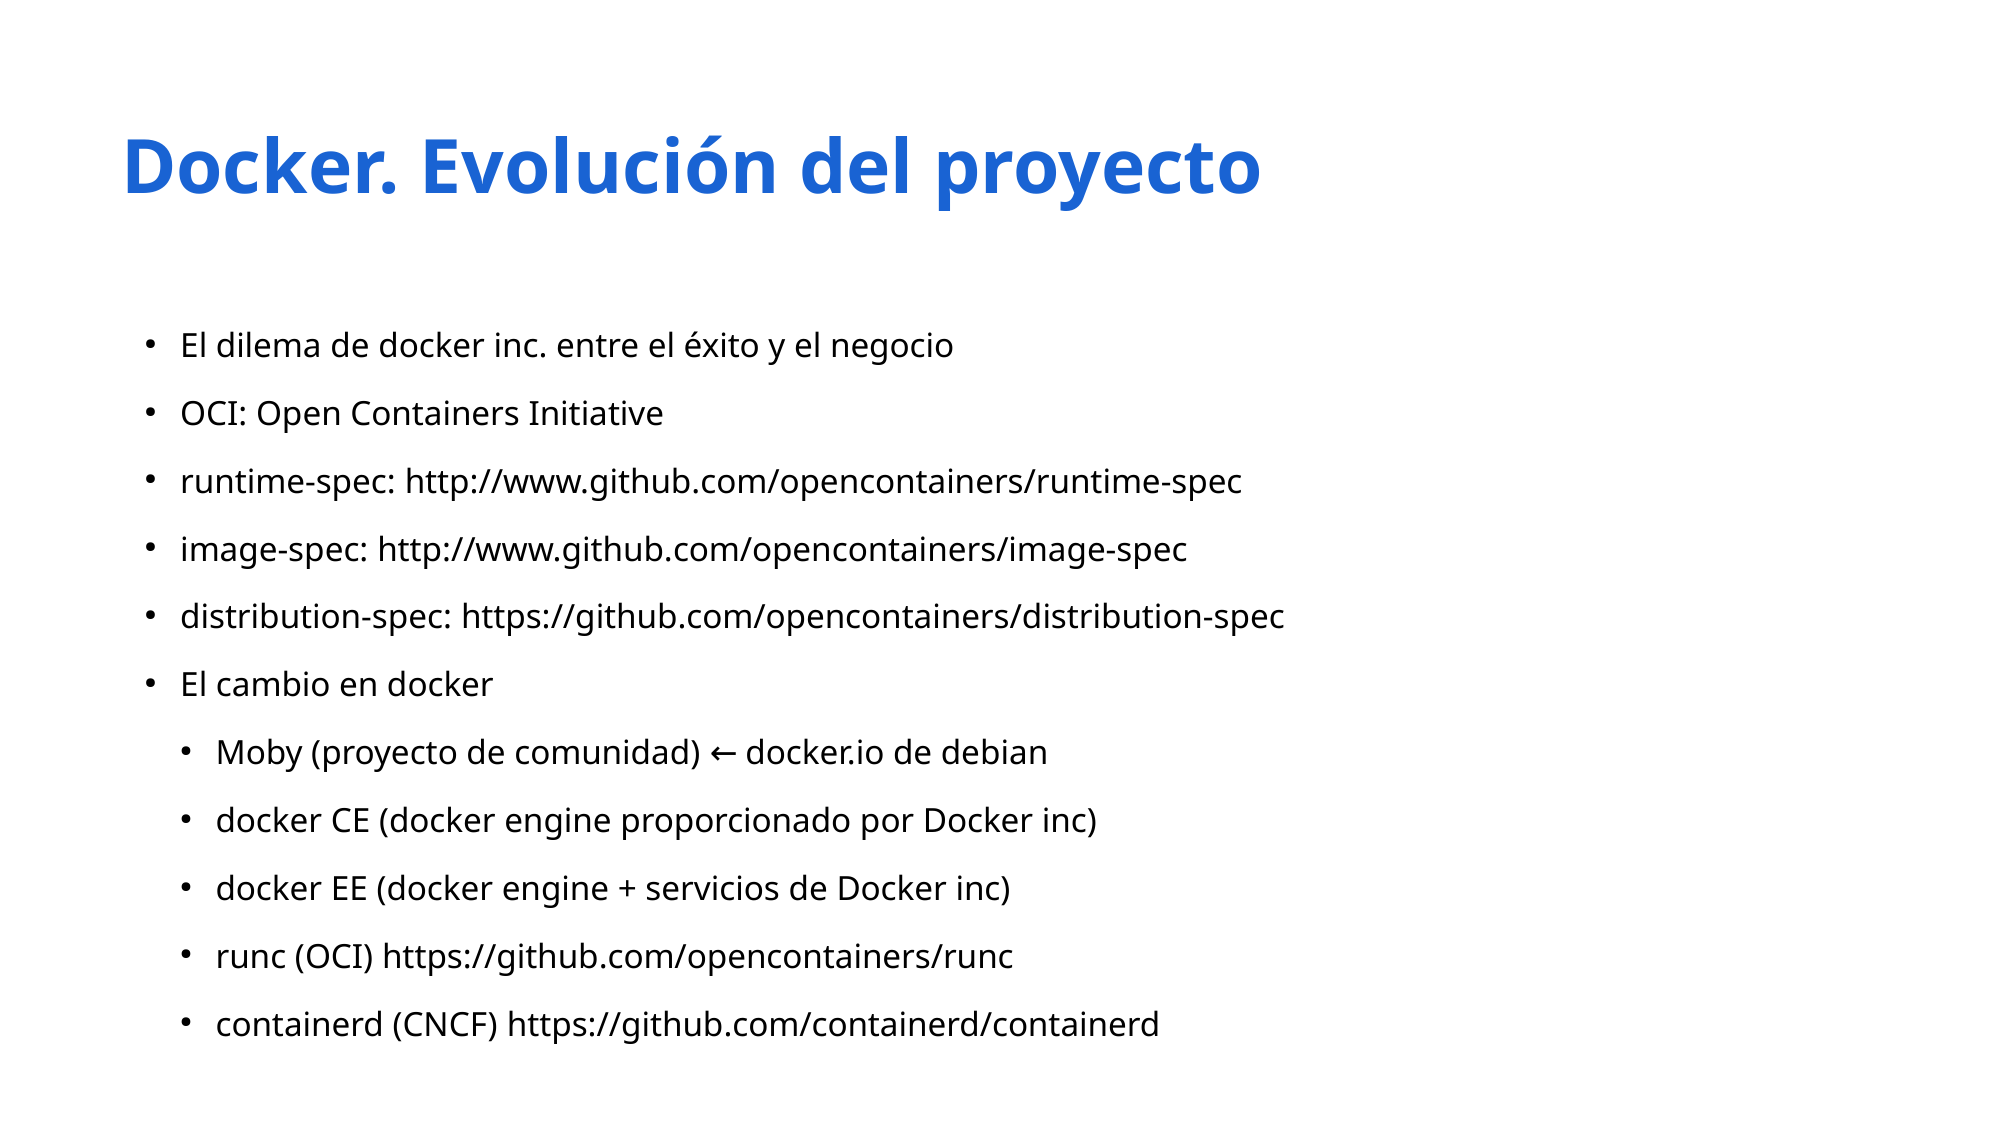

Docker. Evolución del proyecto
El dilema de docker inc. entre el éxito y el negocio
OCI: Open Containers Initiative
runtime-spec: http://www.github.com/opencontainers/runtime-spec
image-spec: http://www.github.com/opencontainers/image-spec
distribution-spec: https://github.com/opencontainers/distribution-spec
El cambio en docker
Moby (proyecto de comunidad) ← docker.io de debian
docker CE (docker engine proporcionado por Docker inc)
docker EE (docker engine + servicios de Docker inc)
runc (OCI) https://github.com/opencontainers/runc
containerd (CNCF) https://github.com/containerd/containerd